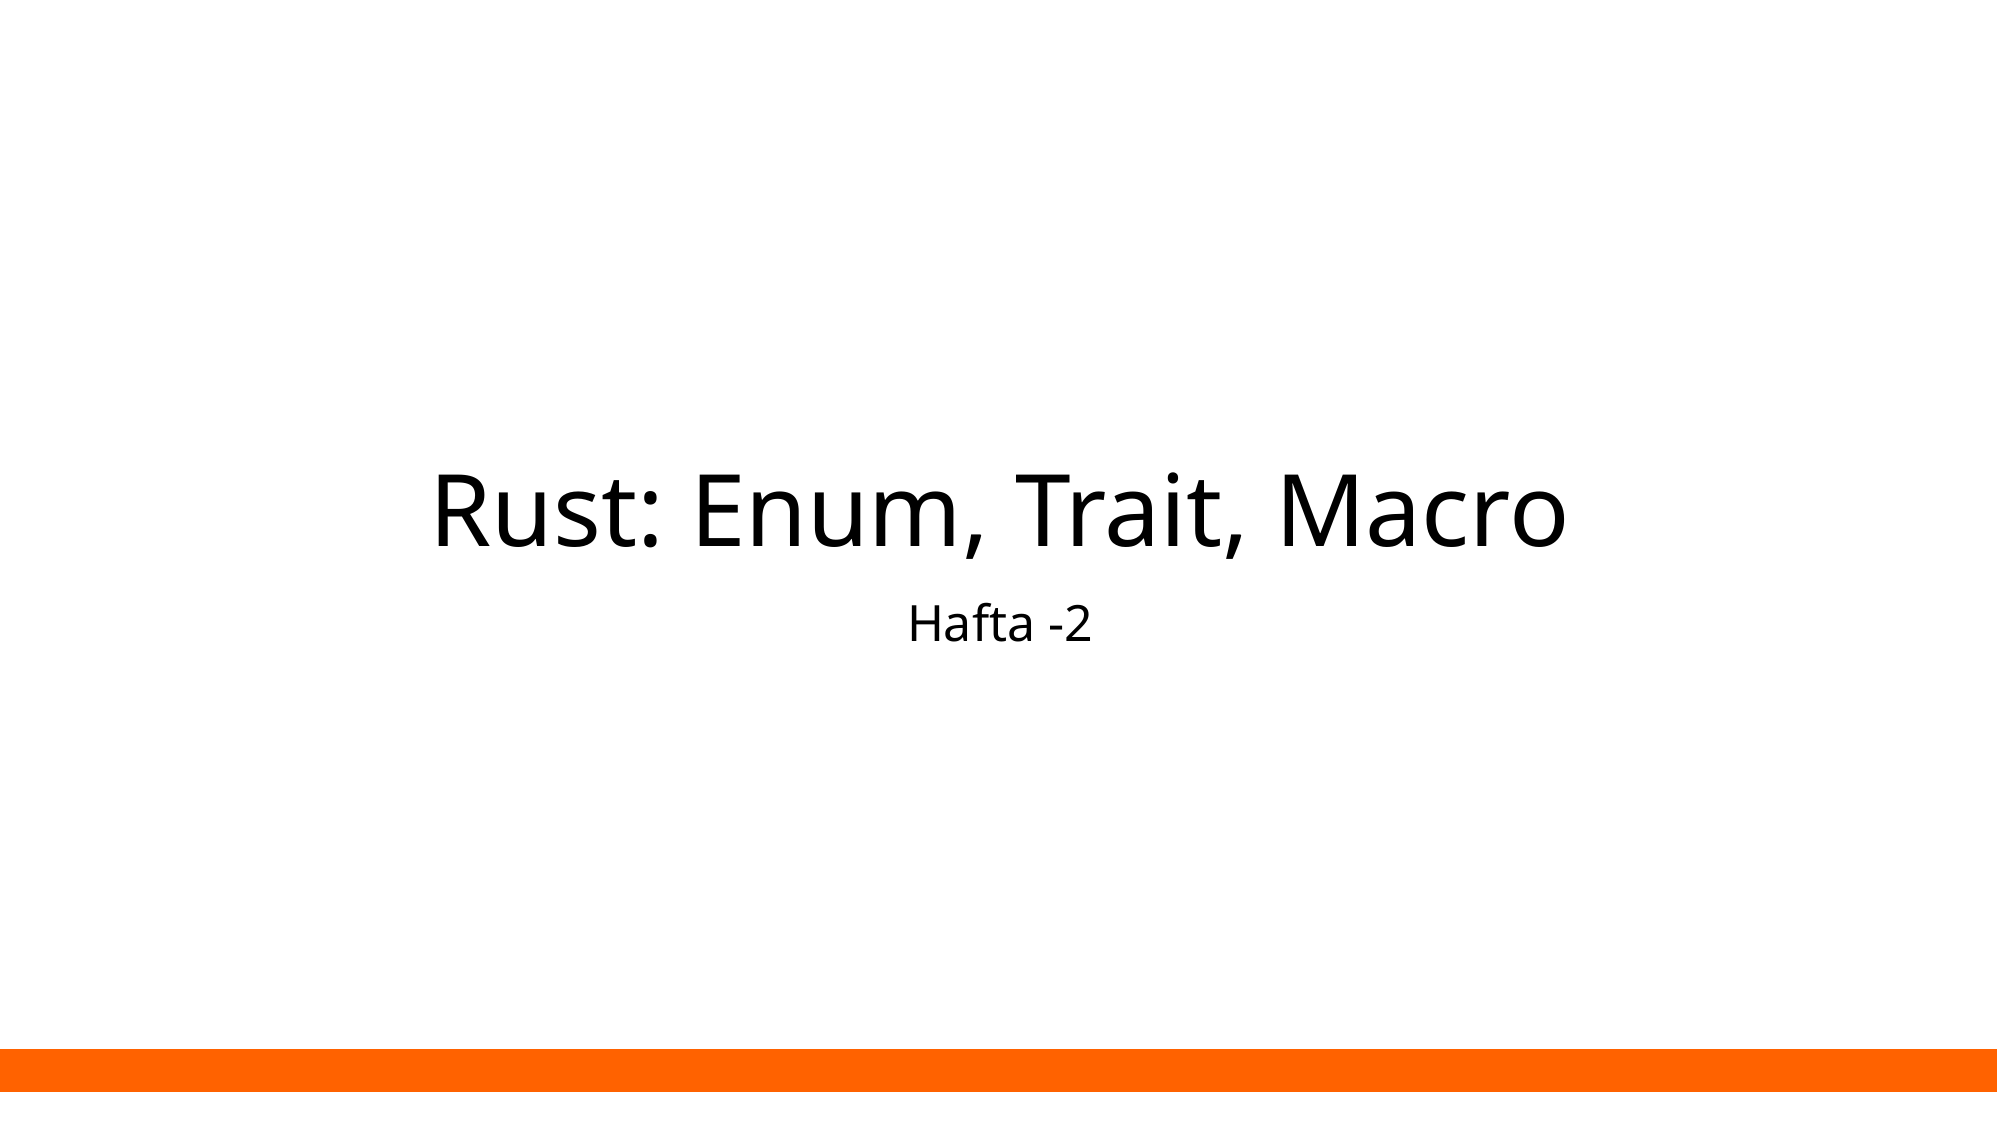

# Rust: Enum, Trait, Macro
Hafta -2